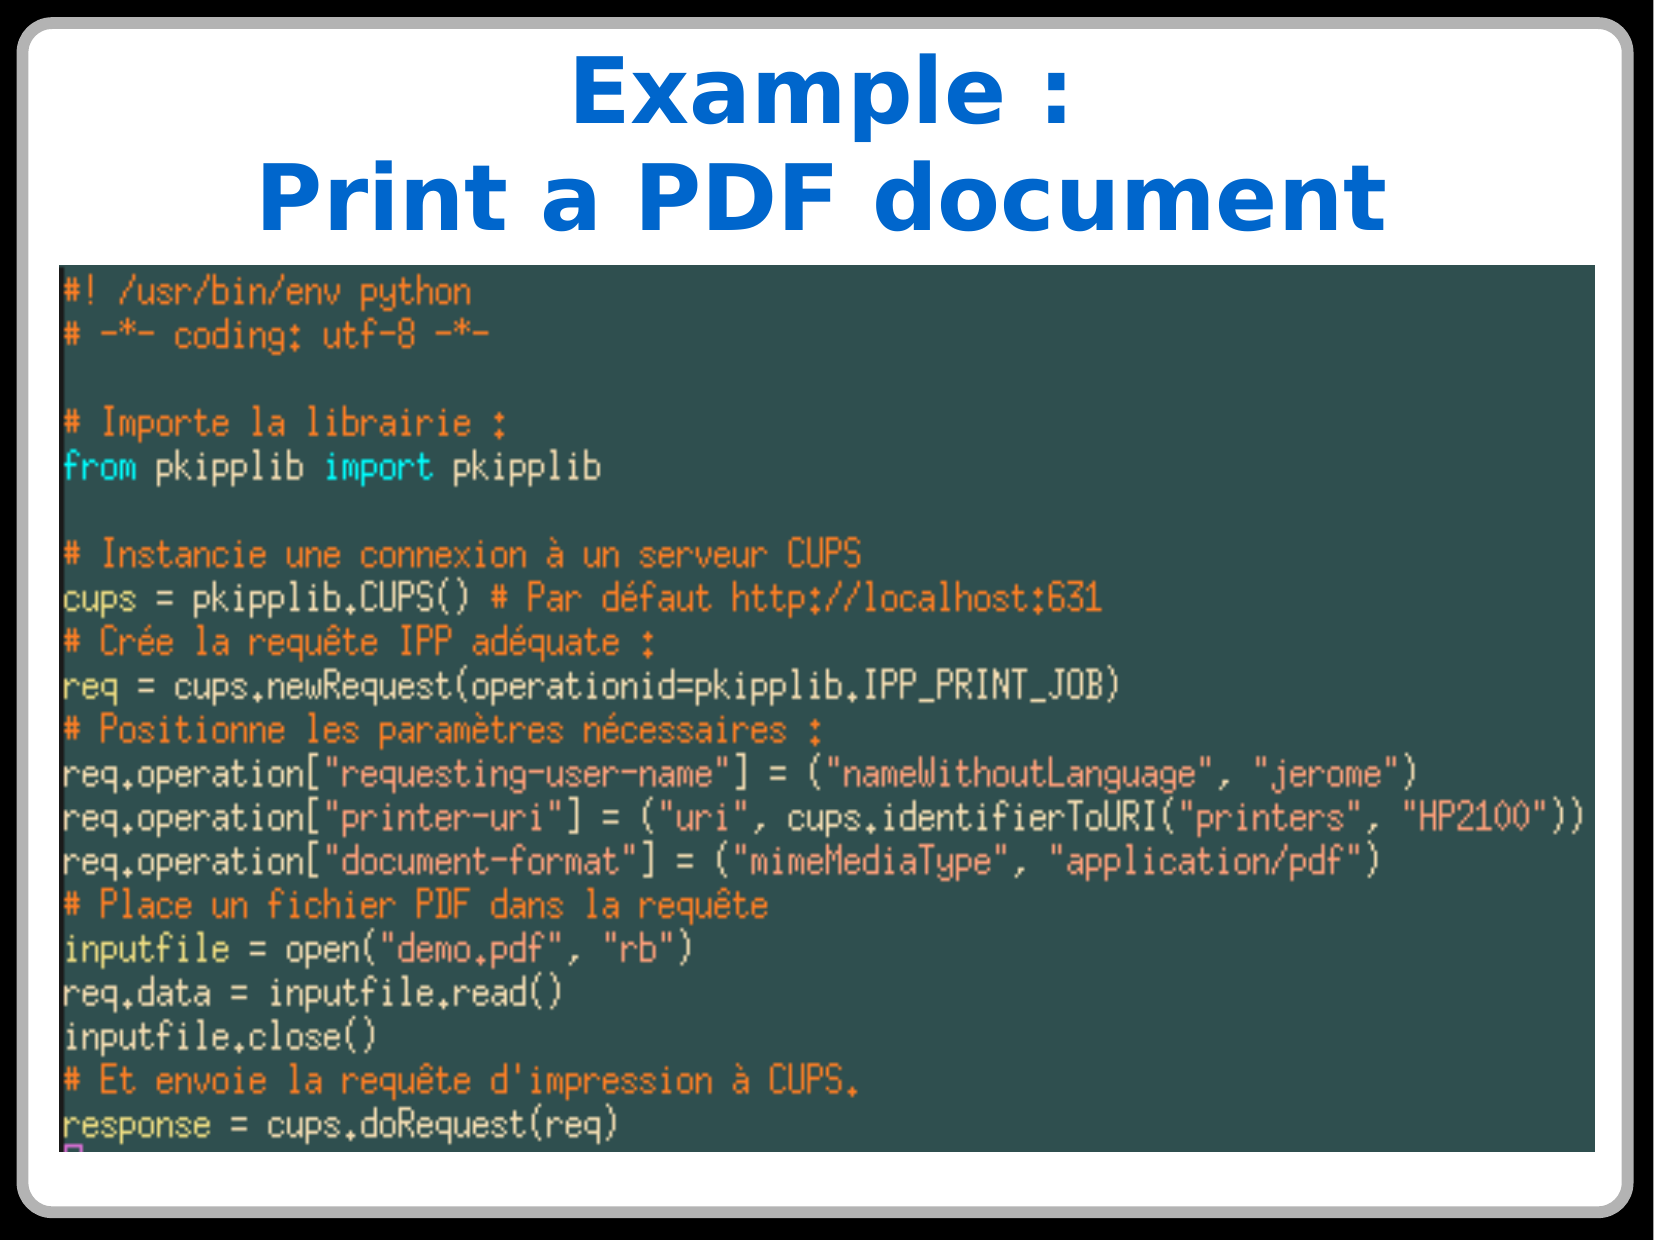

# Example : Print a PDF document